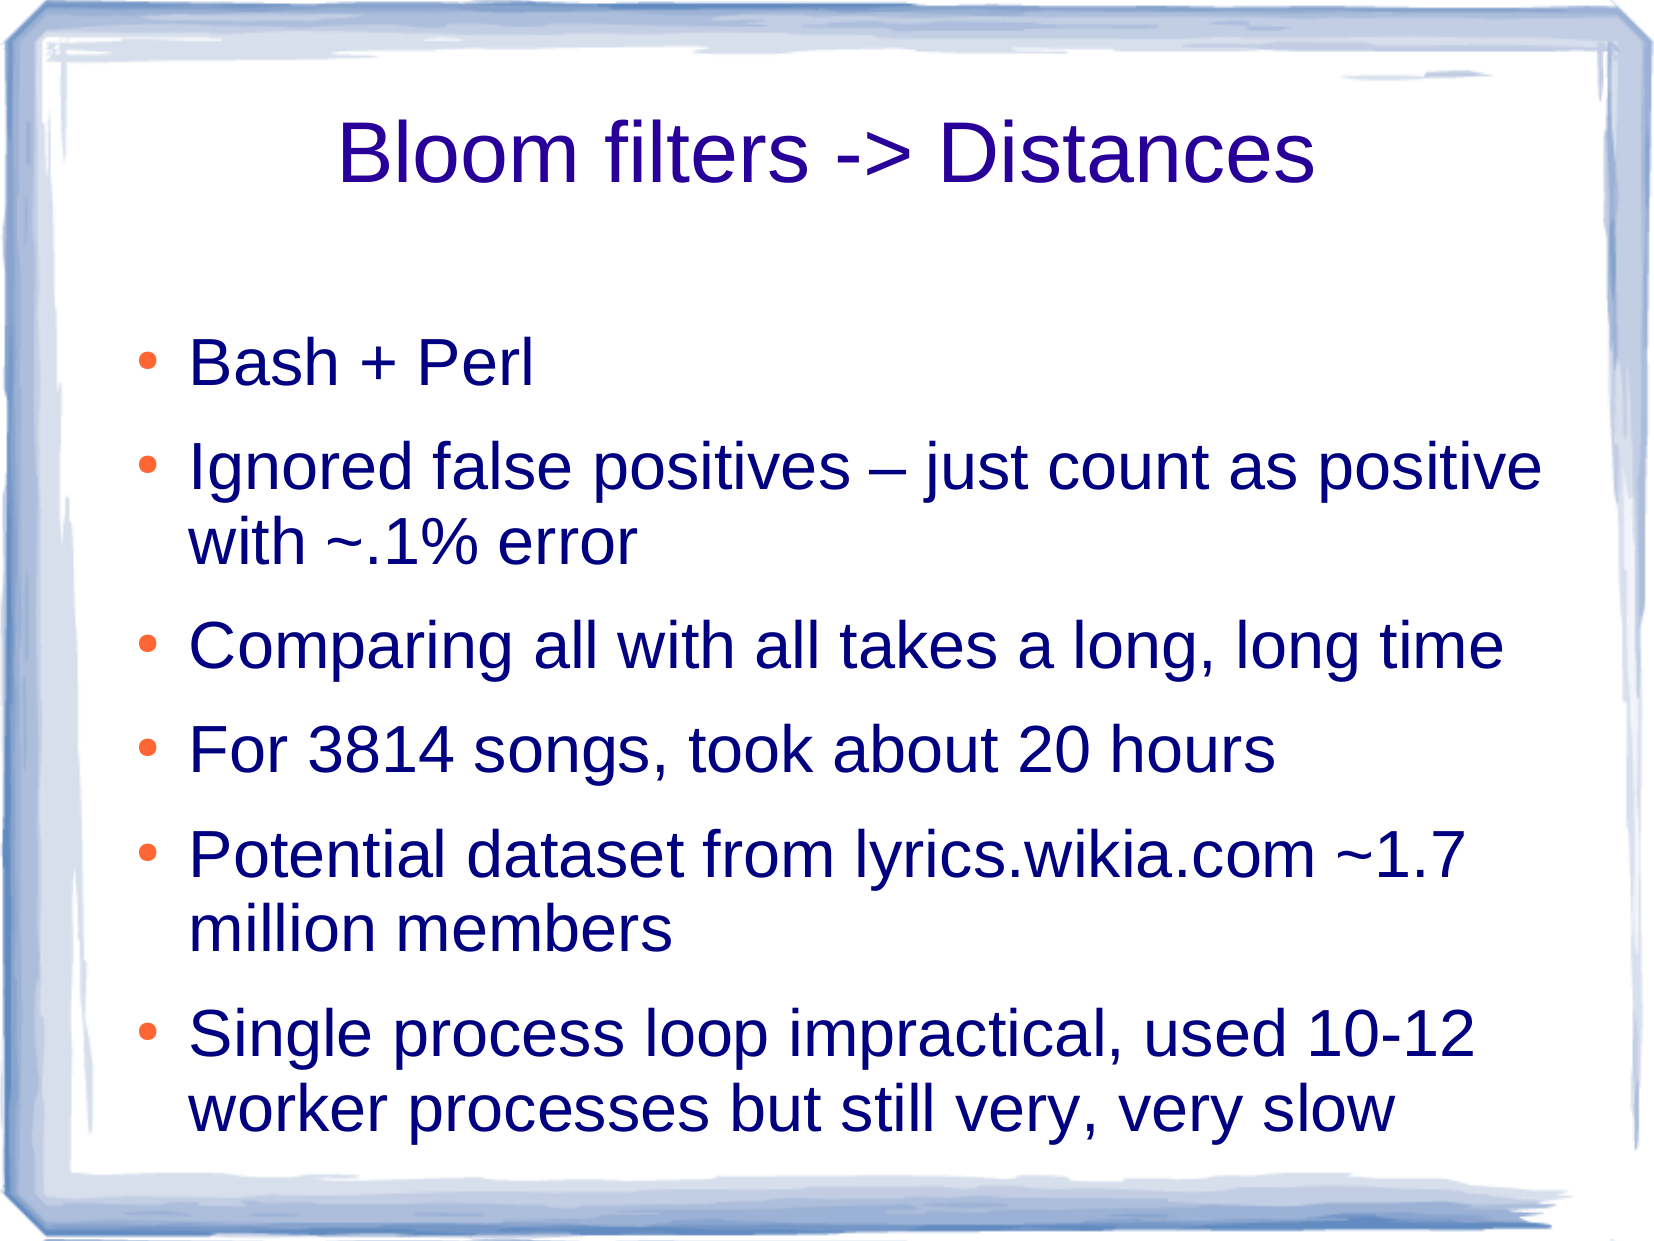

# Bloom filters -> Distances
Bash + Perl
Ignored false positives – just count as positive with ~.1% error
Comparing all with all takes a long, long time
For 3814 songs, took about 20 hours
Potential dataset from lyrics.wikia.com ~1.7 million members
Single process loop impractical, used 10-12 worker processes but still very, very slow